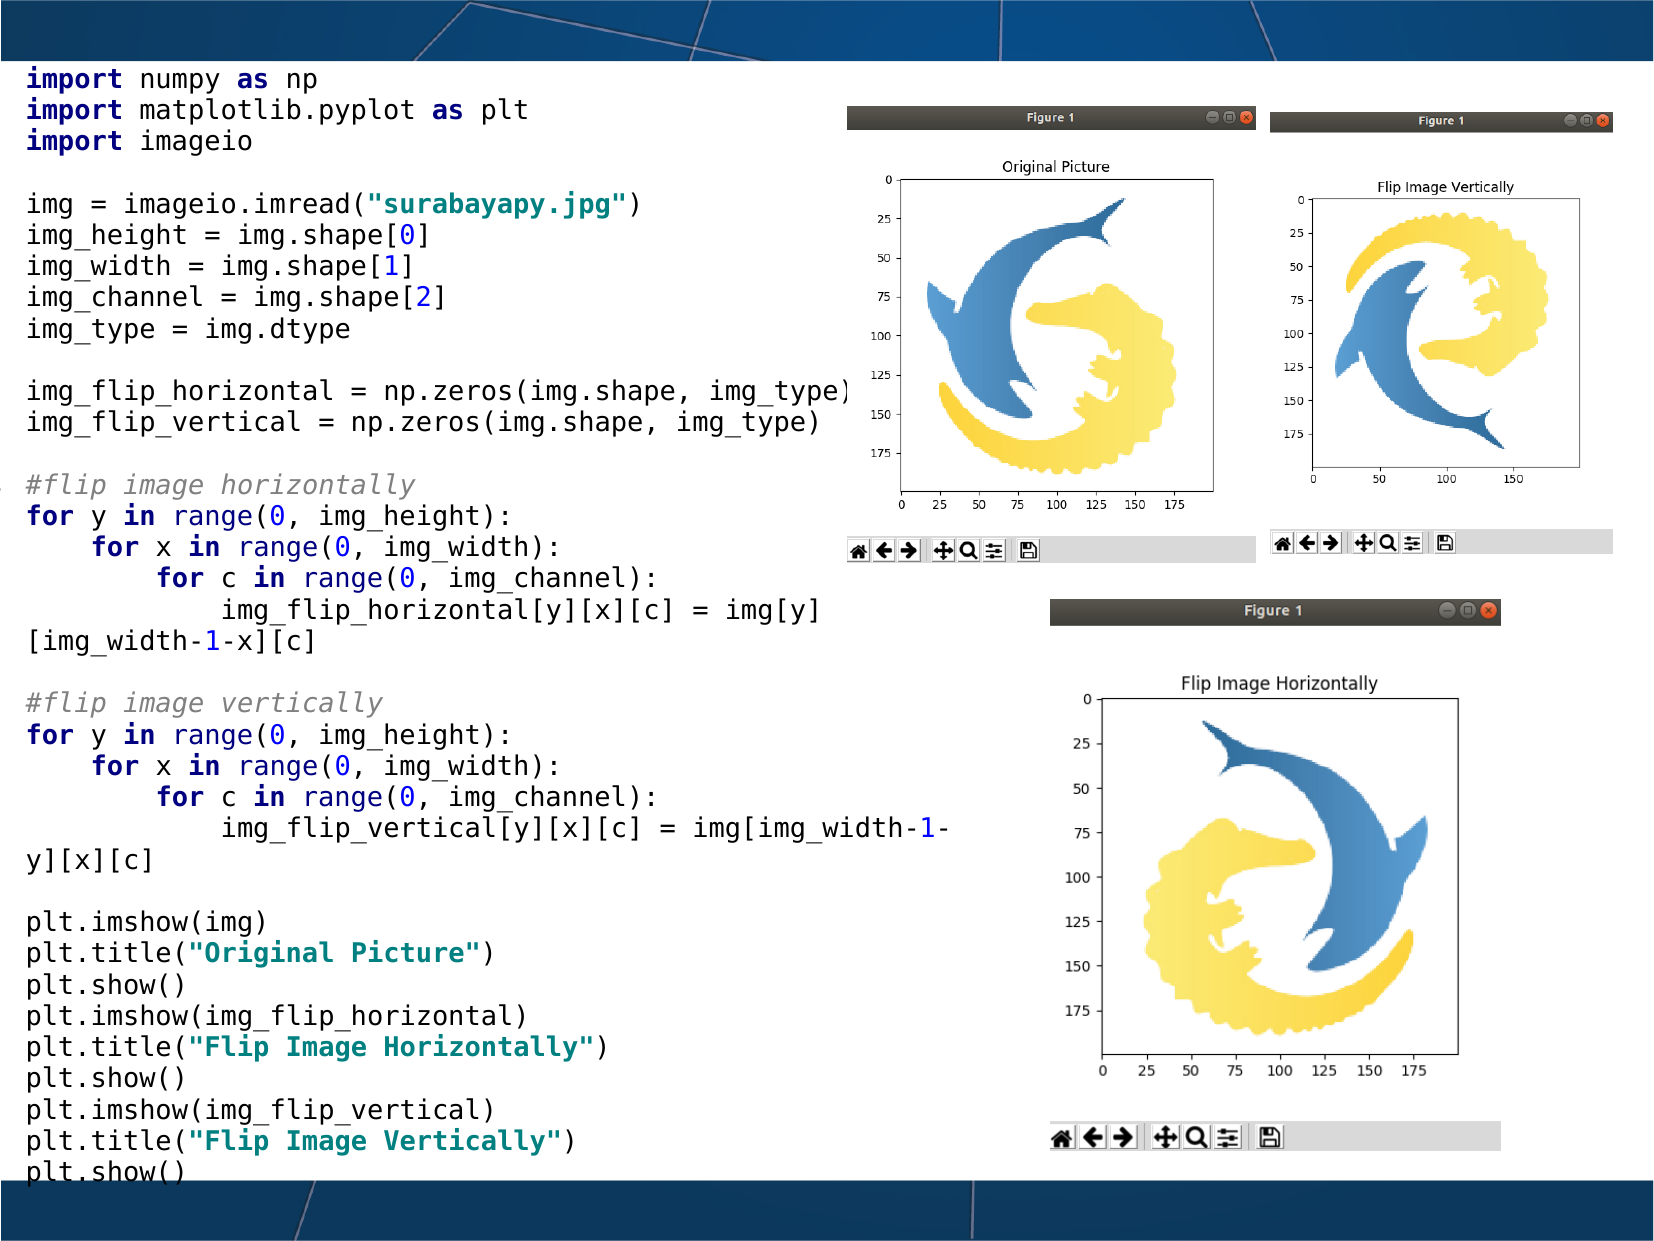

# import numpy as np import matplotlib.pyplot as plt import imageio img = imageio.imread("surabayapy.jpg") img_height = img.shape[0] img_width = img.shape[1] img_channel = img.shape[2] img_type = img.dtype img_flip_horizontal = np.zeros(img.shape, img_type) img_flip_vertical = np.zeros(img.shape, img_type) #flip image horizontally for y in range(0, img_height): for x in range(0, img_width): for c in range(0, img_channel): img_flip_horizontal[y][x][c] = img[y][img_width-1-x][c] #flip image vertically for y in range(0, img_height): for x in range(0, img_width): for c in range(0, img_channel): img_flip_vertical[y][x][c] = img[img_width-1-y][x][c] plt.imshow(img) plt.title("Original Picture") plt.show() plt.imshow(img_flip_horizontal) plt.title("Flip Image Horizontally") plt.show() plt.imshow(img_flip_vertical) plt.title("Flip Image Vertically") plt.show()